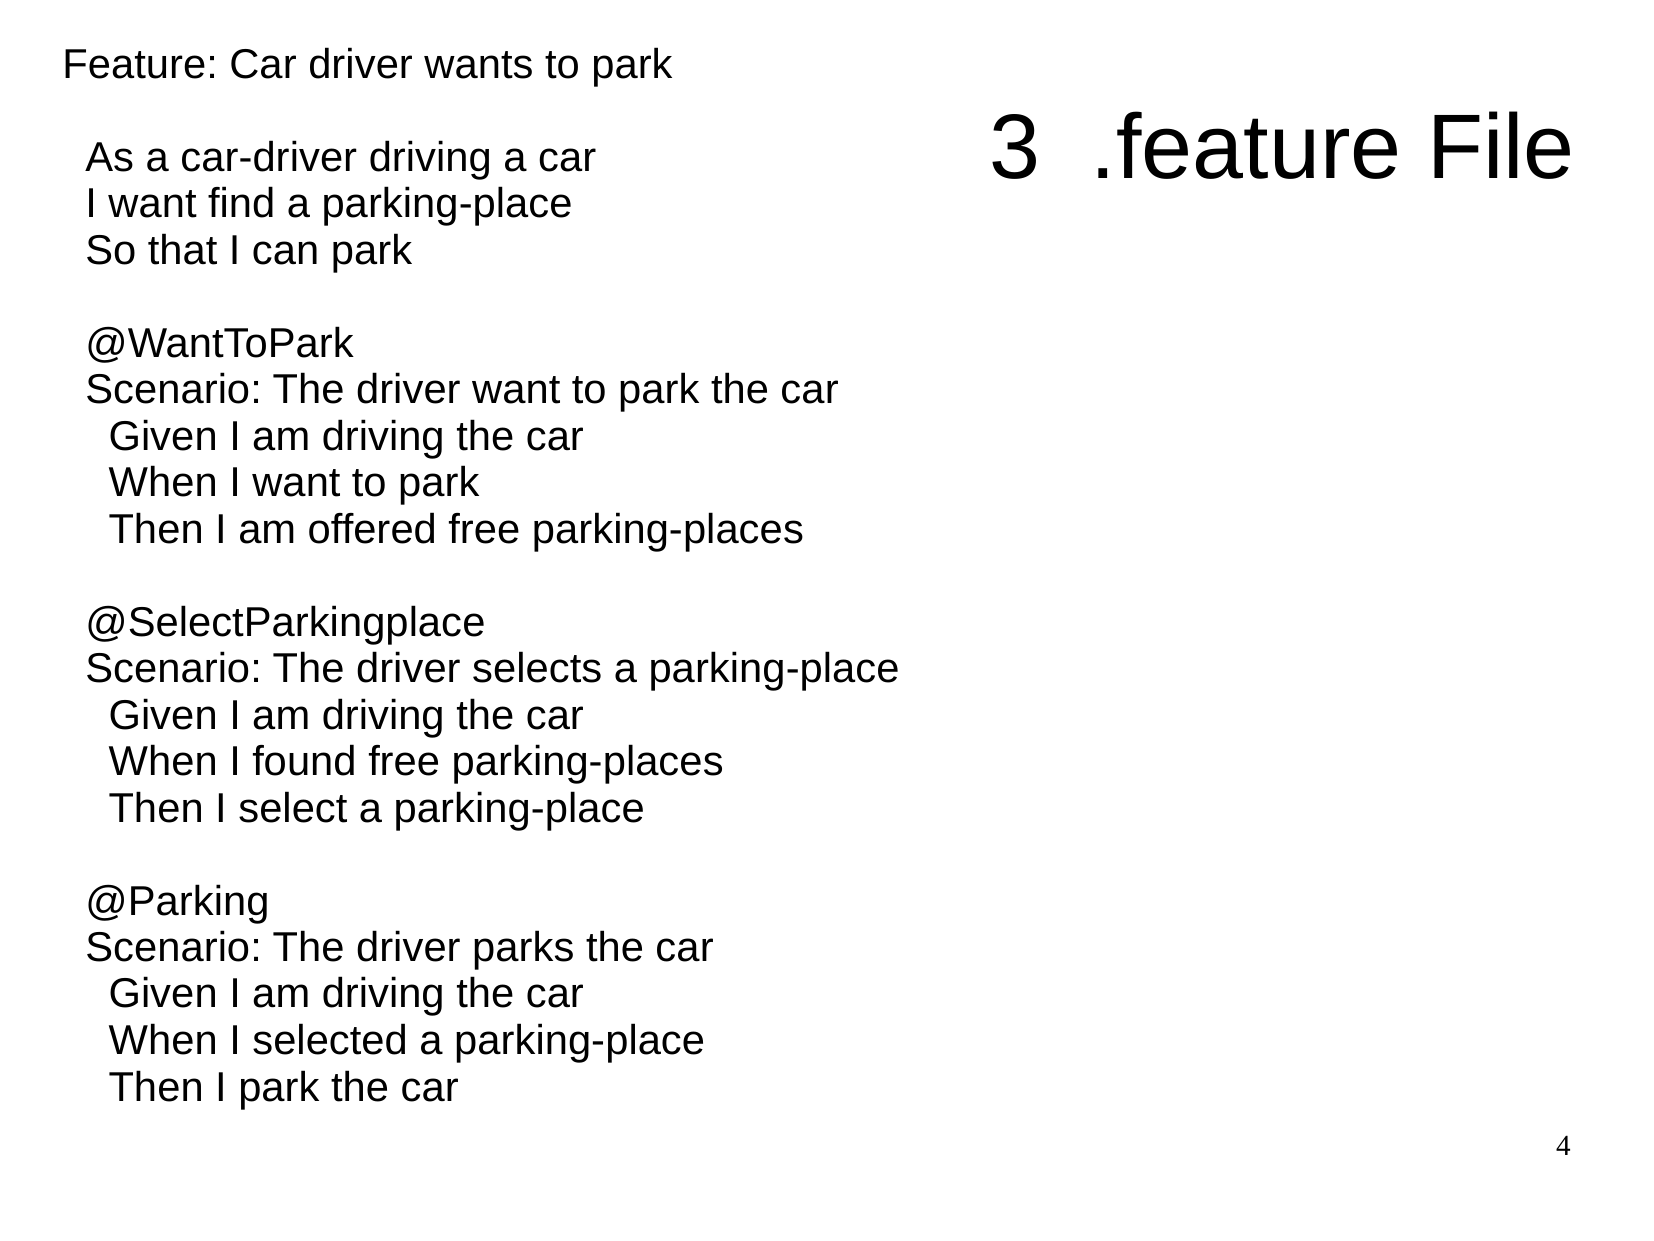

# Feature: Car driver wants to park
 As a car-driver driving a car
 I want find a parking-place
 So that I can park
 @WantToPark
 Scenario: The driver want to park the car
 Given I am driving the car
 When I want to park
 Then I am offered free parking-places
 @SelectParkingplace
 Scenario: The driver selects a parking-place
 Given I am driving the car
 When I found free parking-places
 Then I select a parking-place
 @Parking
 Scenario: The driver parks the car
 Given I am driving the car
 When I selected a parking-place
 Then I park the car
3 .feature File
4